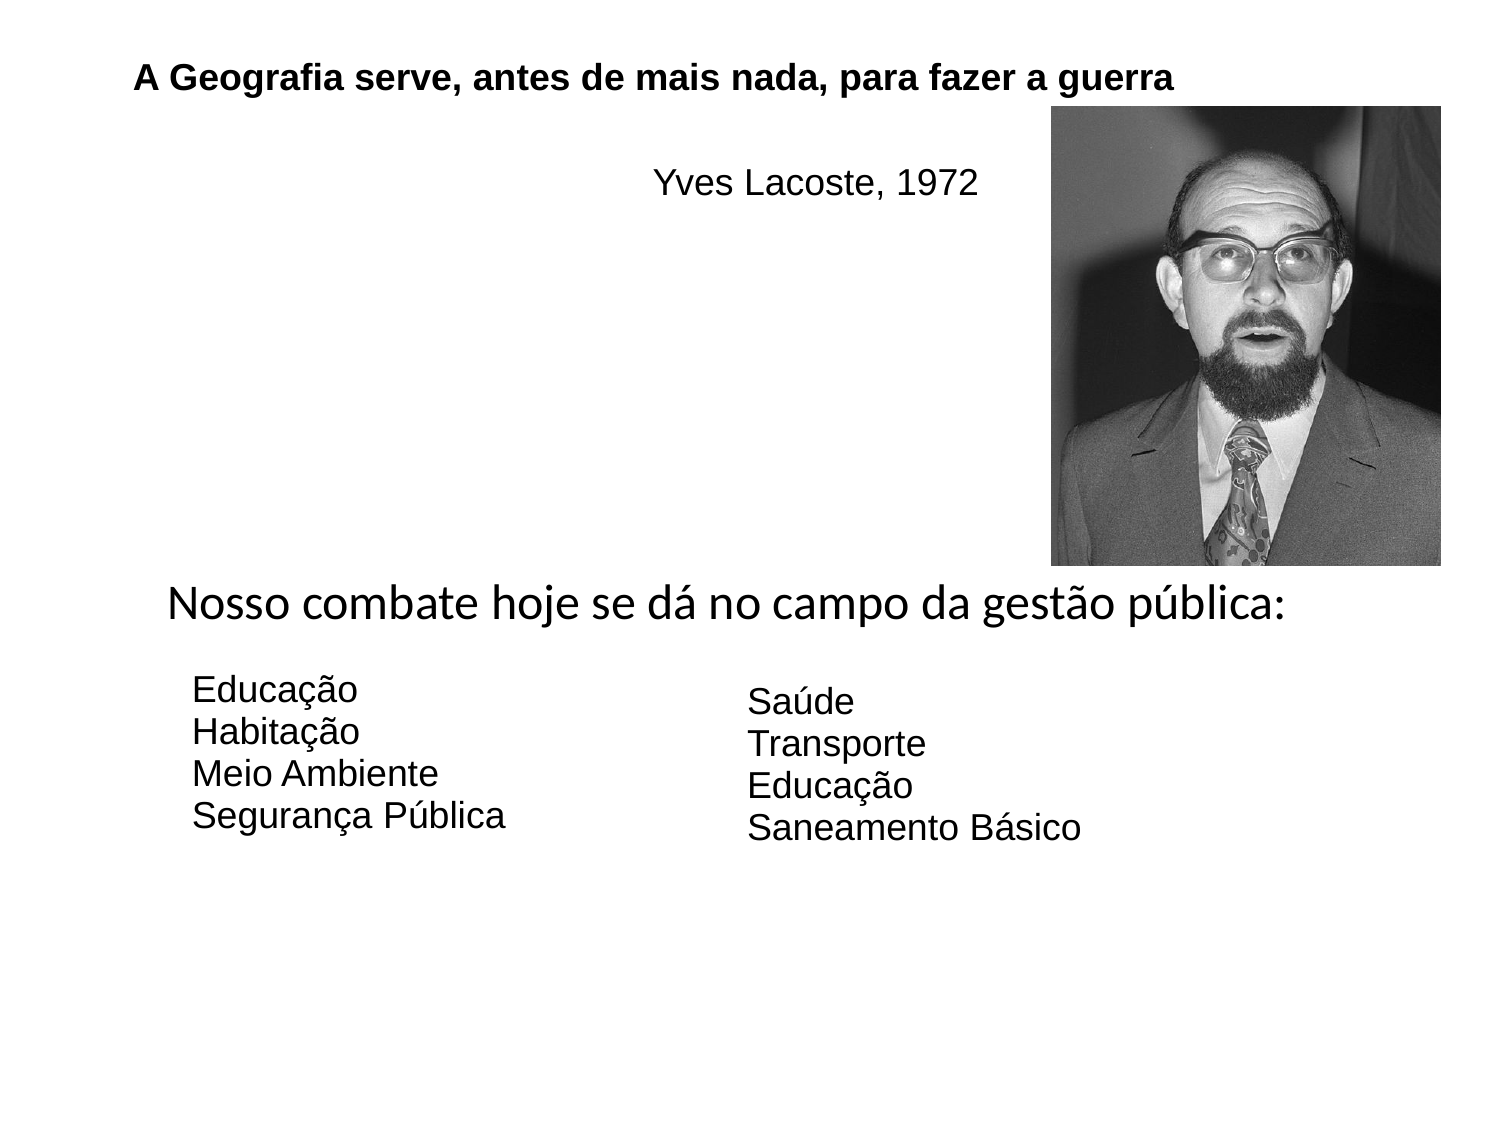

A Geografia serve, antes de mais nada, para fazer a guerra
Yves Lacoste, 1972
Nosso combate hoje se dá no campo da gestão pública:
#
Educação
Habitação
Meio Ambiente
Segurança Pública
Saúde
Transporte
Educação
Saneamento Básico